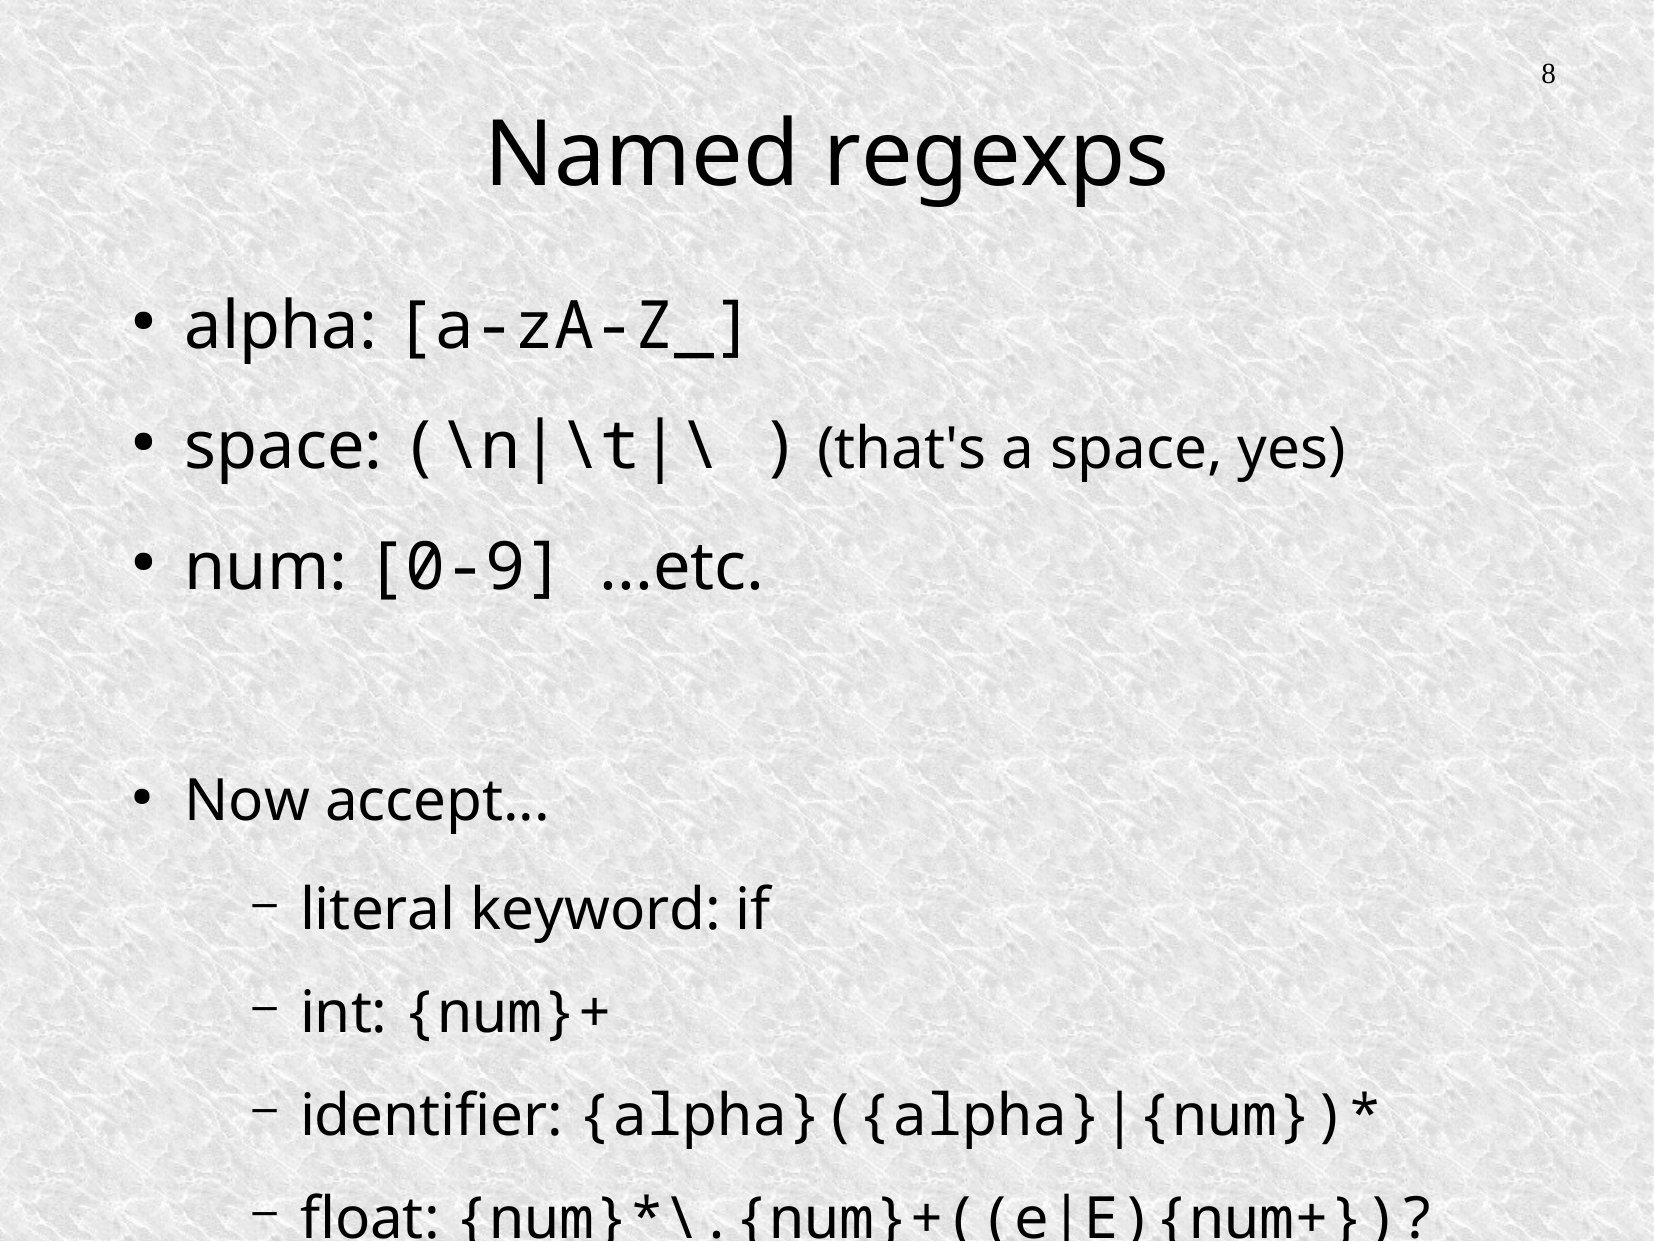

# Named regexps
8
alpha: [a-zA-Z_]
space: (\n|\t|\ ) (that's a space, yes)
num: [0-9] ...etc.
Now accept...
literal keyword: if
int: {num}+
identifier: {alpha}({alpha}|{num})*
float: {num}*\.{num}+((e|E){num+})?